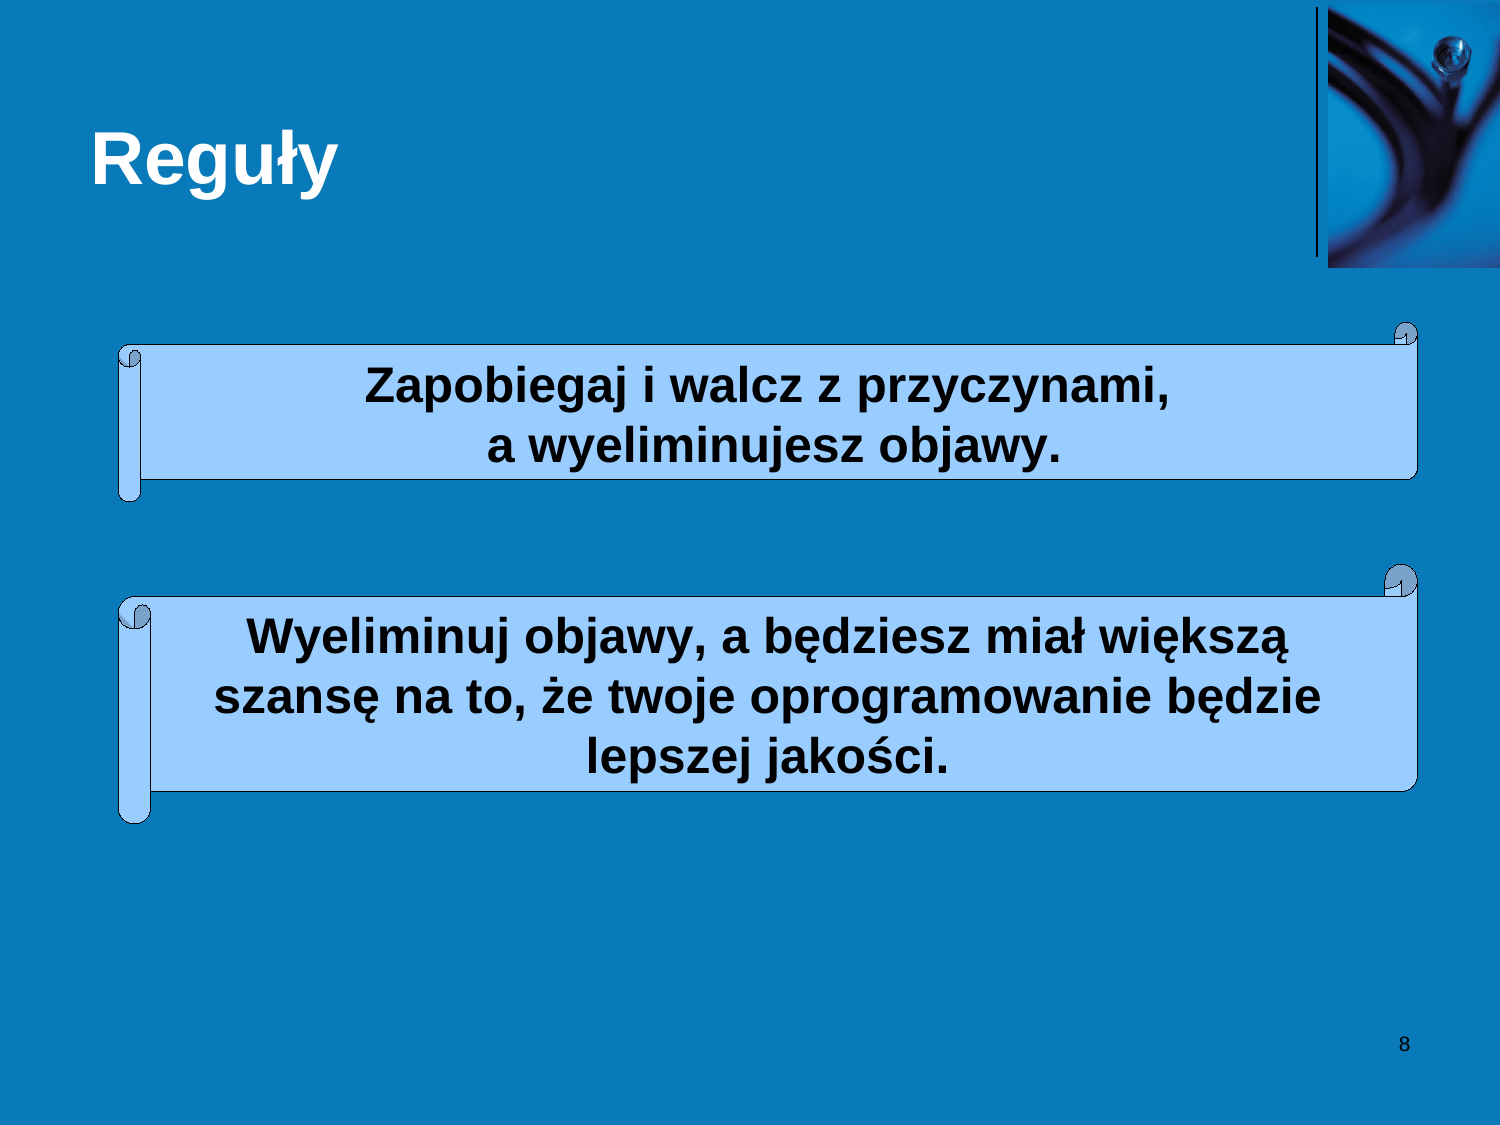

# Reguły
Zapobiegaj i walcz z przyczynami,
 a wyeliminujesz objawy.
Wyeliminuj objawy, a będziesz miał większą szansę na to, że twoje oprogramowanie będzie lepszej jakości.
8